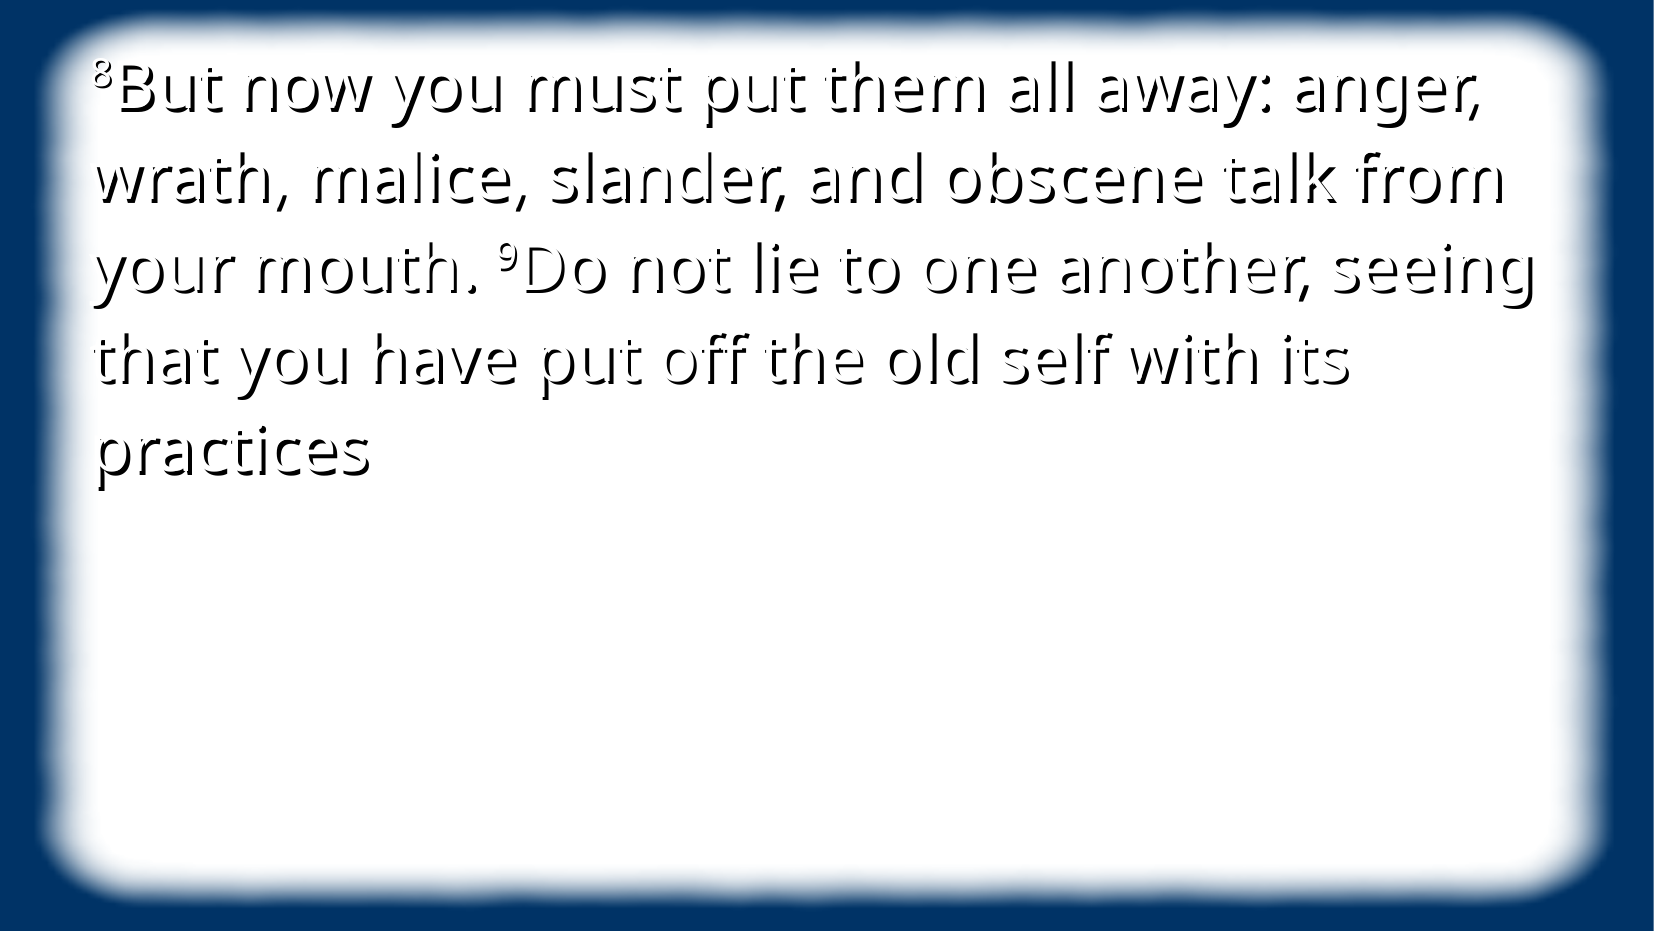

8But now you must put them all away: anger, wrath, malice, slander, and obscene talk from your mouth. 9Do not lie to one another, seeing that you have put off the old self with its practices